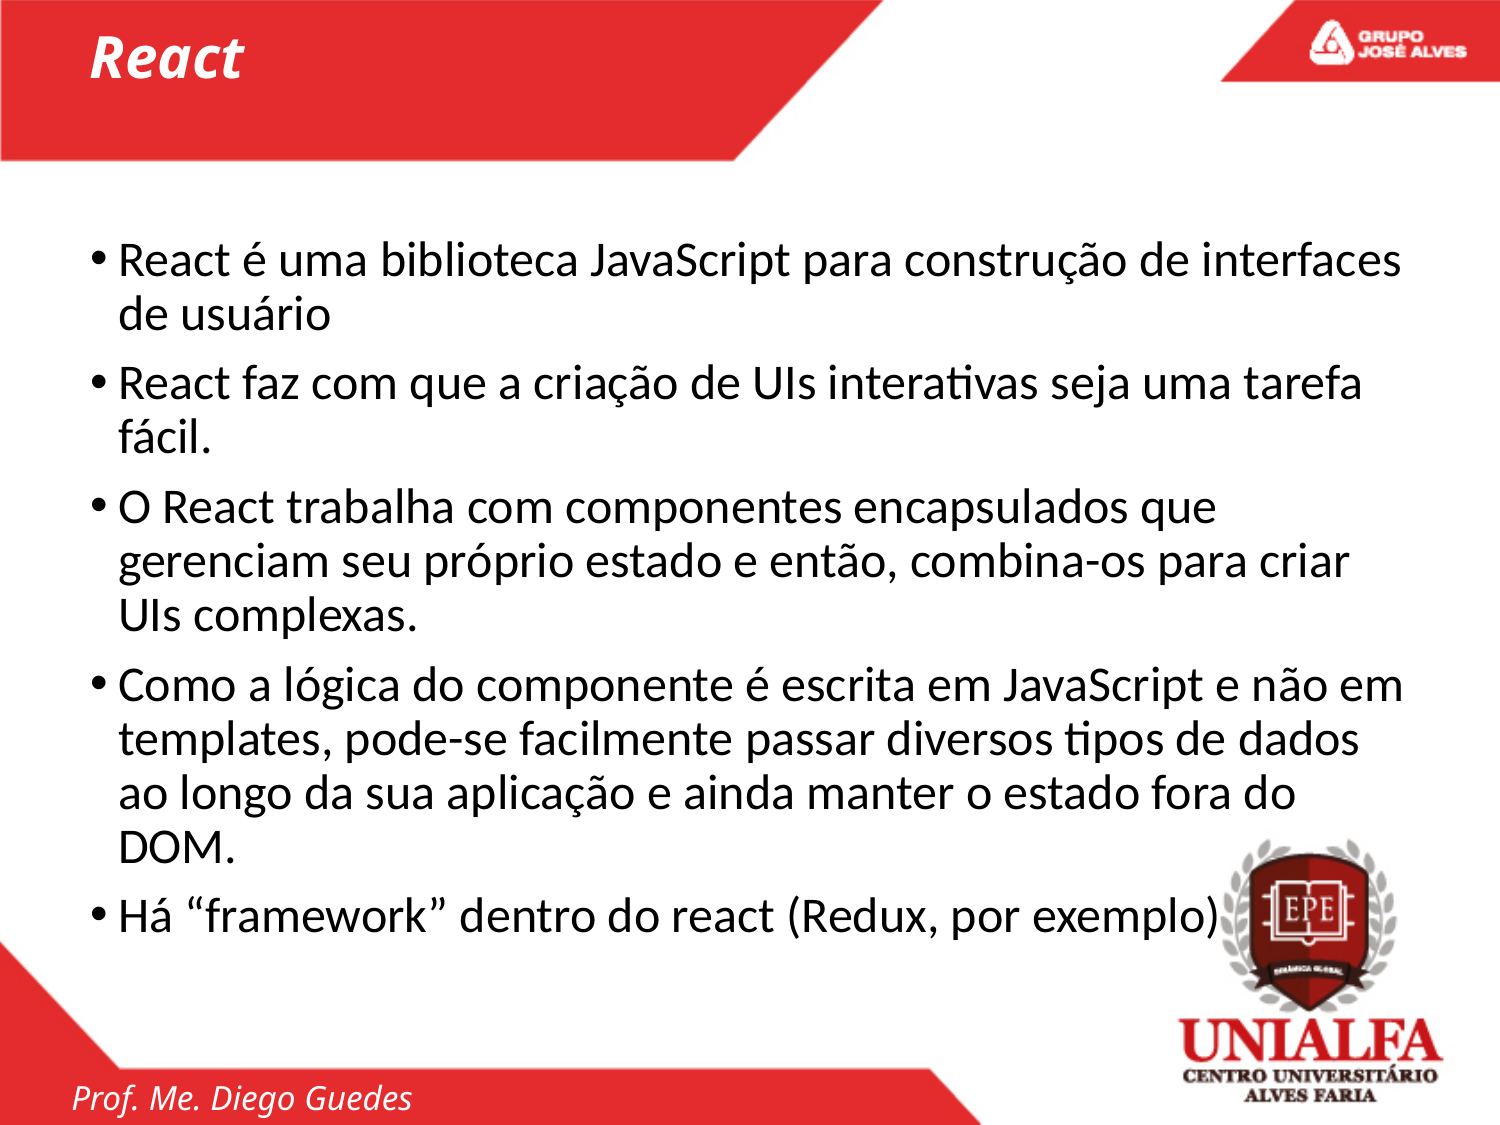

React
# React é uma biblioteca JavaScript para construção de interfaces de usuário
React faz com que a criação de UIs interativas seja uma tarefa fácil.
O React trabalha com componentes encapsulados que gerenciam seu próprio estado e então, combina-os para criar UIs complexas.
Como a lógica do componente é escrita em JavaScript e não em templates, pode-se facilmente passar diversos tipos de dados ao longo da sua aplicação e ainda manter o estado fora do DOM.
Há “framework” dentro do react (Redux, por exemplo)
Prof. Me. Diego Guedes